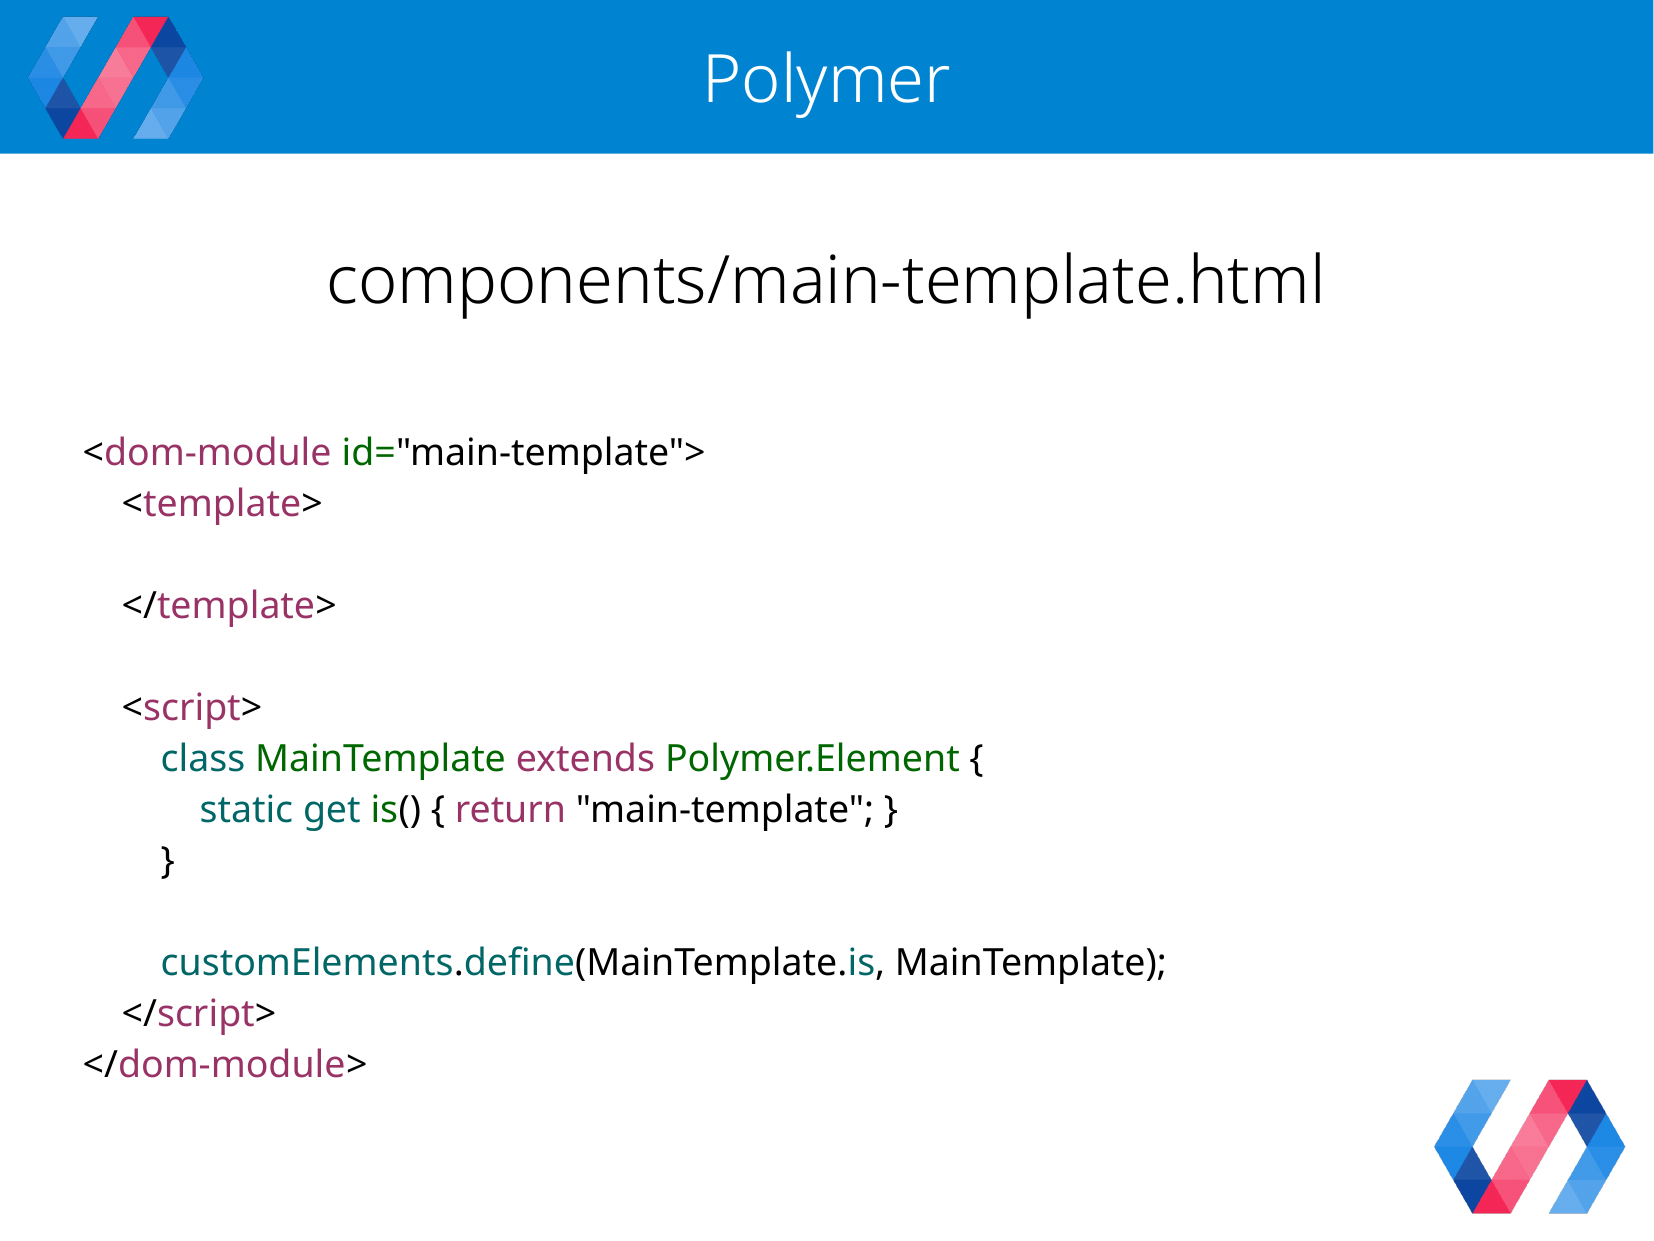

# Polymer
components/main-template.html
<dom-module id="main-template">
 <template>
 </template>
 <script>
 class MainTemplate extends Polymer.Element {
 static get is() { return "main-template"; }
 }
 customElements.define(MainTemplate.is, MainTemplate);
 </script>
</dom-module>